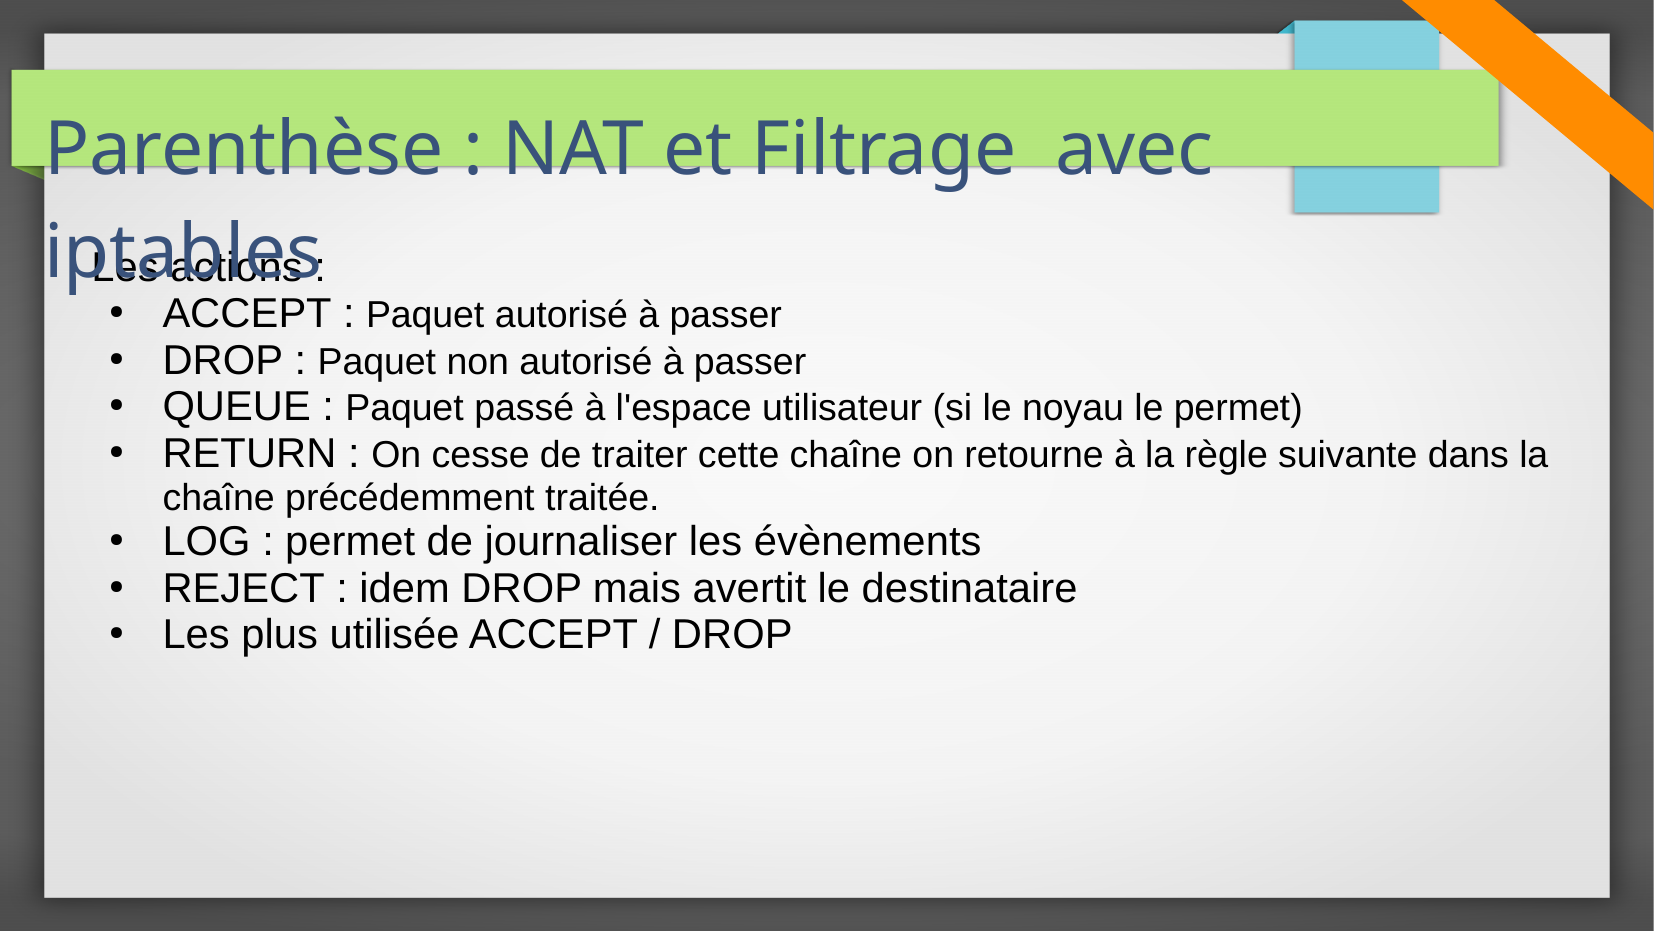

Parenthèse : NAT et Filtrage avec iptables
Les actions :
ACCEPT : Paquet autorisé à passer
DROP : Paquet non autorisé à passer
QUEUE : Paquet passé à l'espace utilisateur (si le noyau le permet)
RETURN : On cesse de traiter cette chaîne on retourne à la règle suivante dans la chaîne précédemment traitée.
LOG : permet de journaliser les évènements
REJECT : idem DROP mais avertit le destinataire
Les plus utilisée ACCEPT / DROP